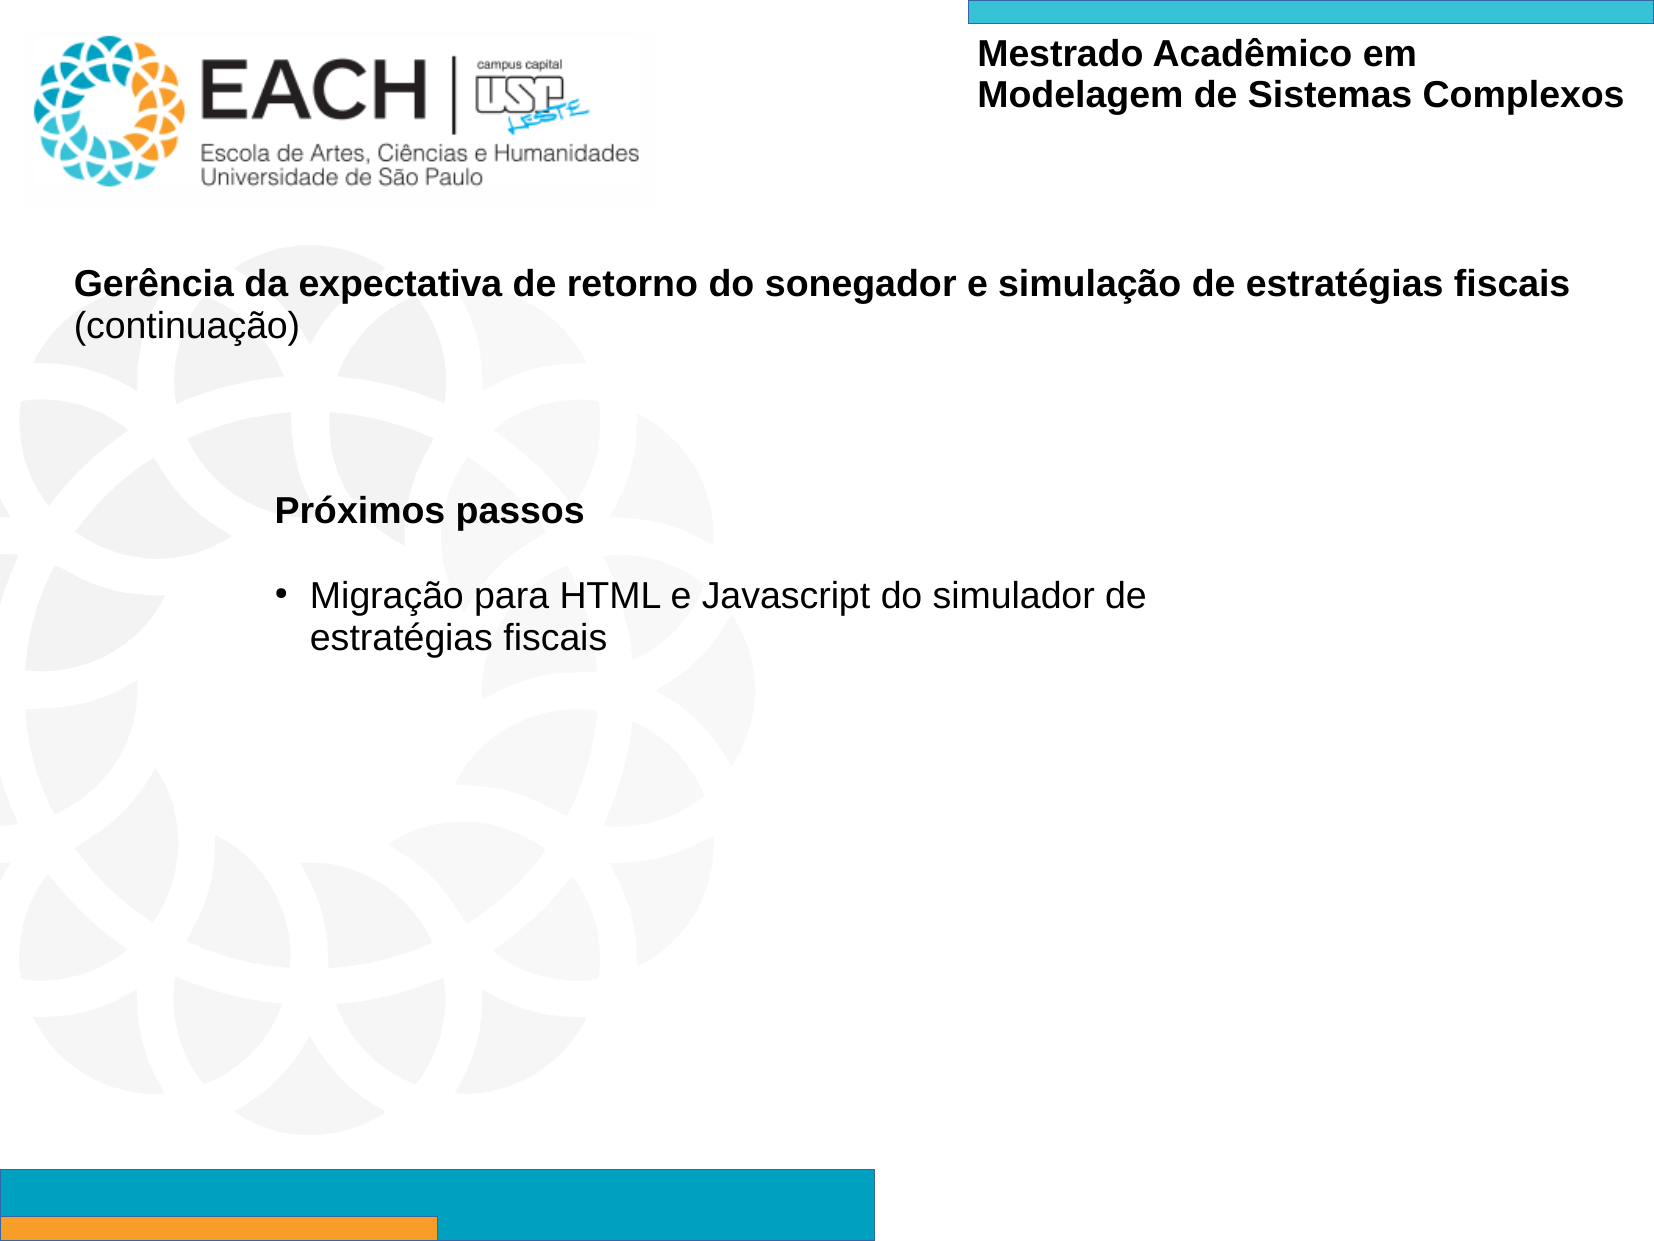

Mestrado Acadêmico em
Modelagem de Sistemas Complexos
Gerência da expectativa de retorno do sonegador e simulação de estratégias fiscais
(continuação)
Próximos passos
Migração para HTML e Javascript do simulador de estratégias fiscais